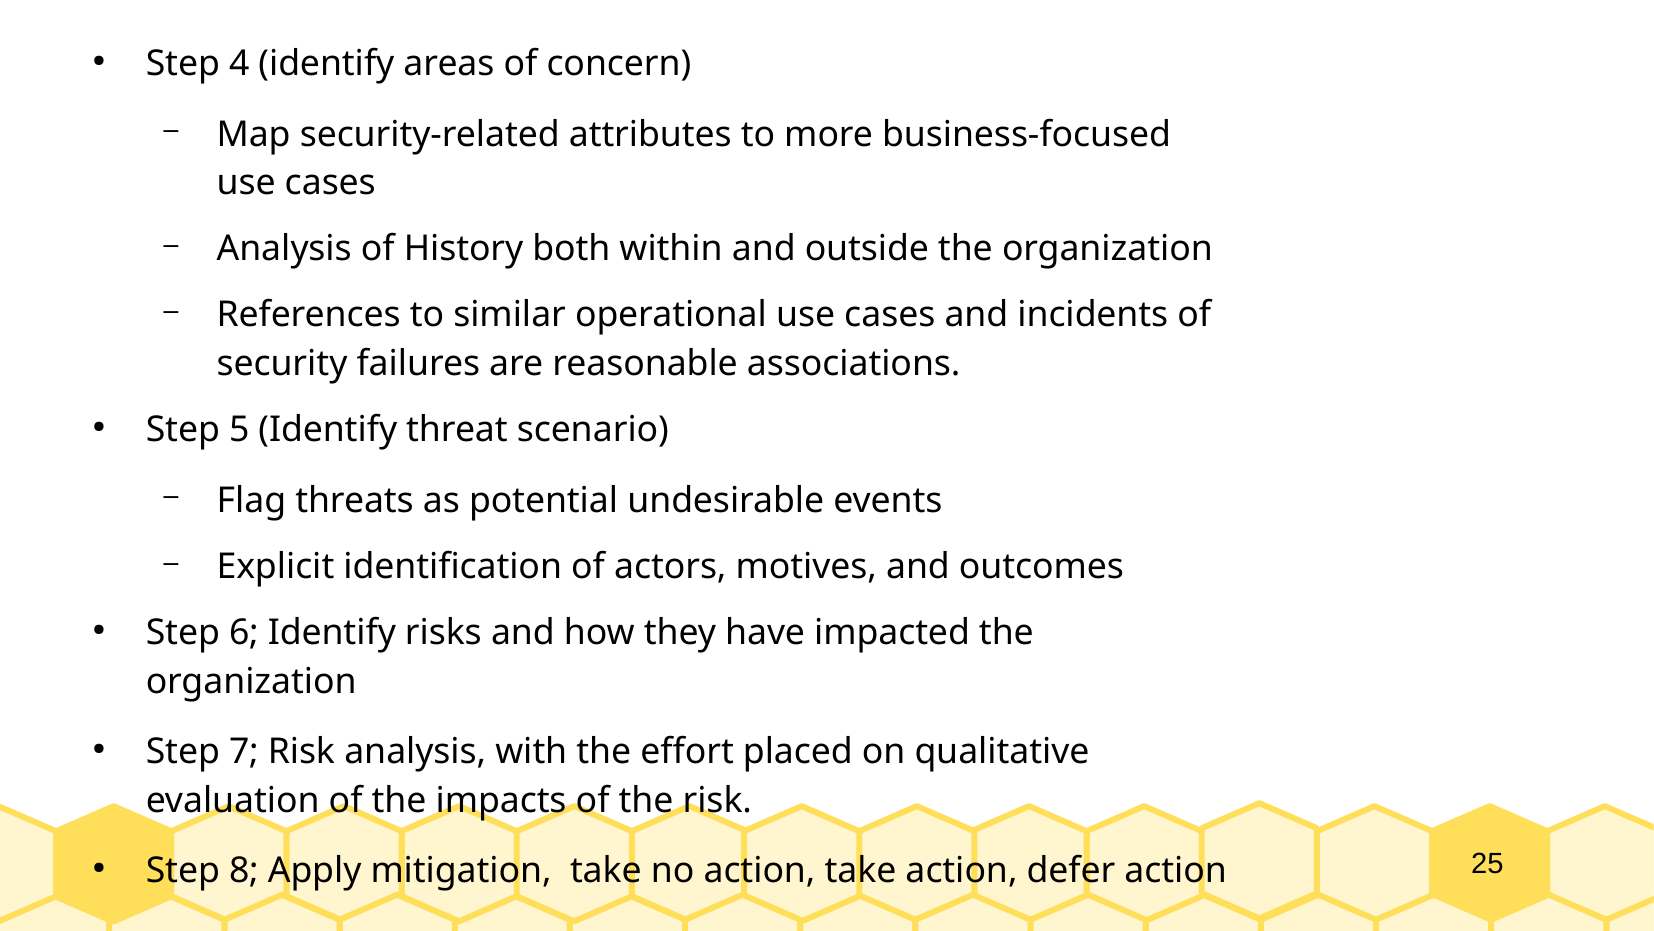

# Step 4 (identify areas of concern)
Map security-related attributes to more business-focused use cases
Analysis of History both within and outside the organization
References to similar operational use cases and incidents of security failures are reasonable associations.
Step 5 (Identify threat scenario)
Flag threats as potential undesirable events
Explicit identification of actors, motives, and outcomes
Step 6; Identify risks and how they have impacted the organization
Step 7; Risk analysis, with the effort placed on qualitative evaluation of the impacts of the risk.
Step 8; Apply mitigation, take no action, take action, defer action